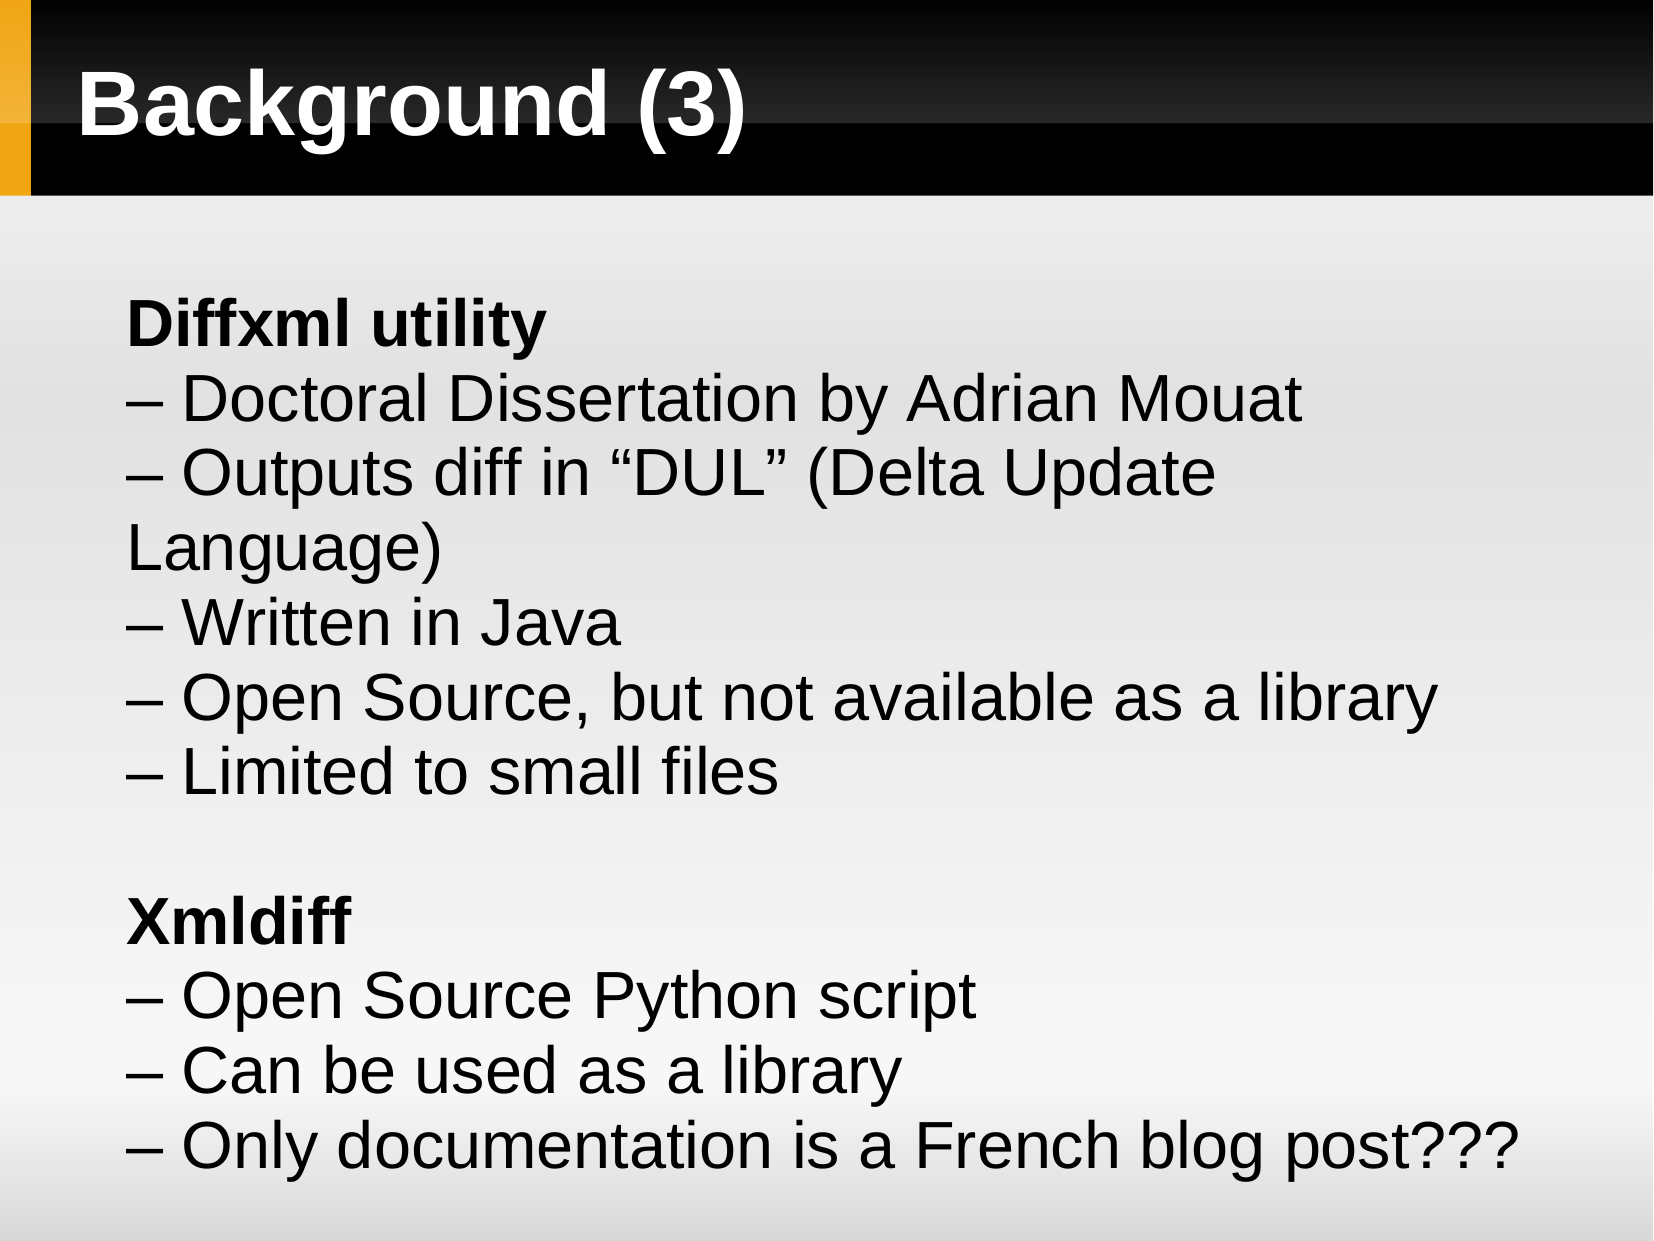

# Background (3)
Diffxml utility
– Doctoral Dissertation by Adrian Mouat
– Outputs diff in “DUL” (Delta Update Language)
– Written in Java
– Open Source, but not available as a library
– Limited to small files
Xmldiff
– Open Source Python script
– Can be used as a library
– Only documentation is a French blog post???